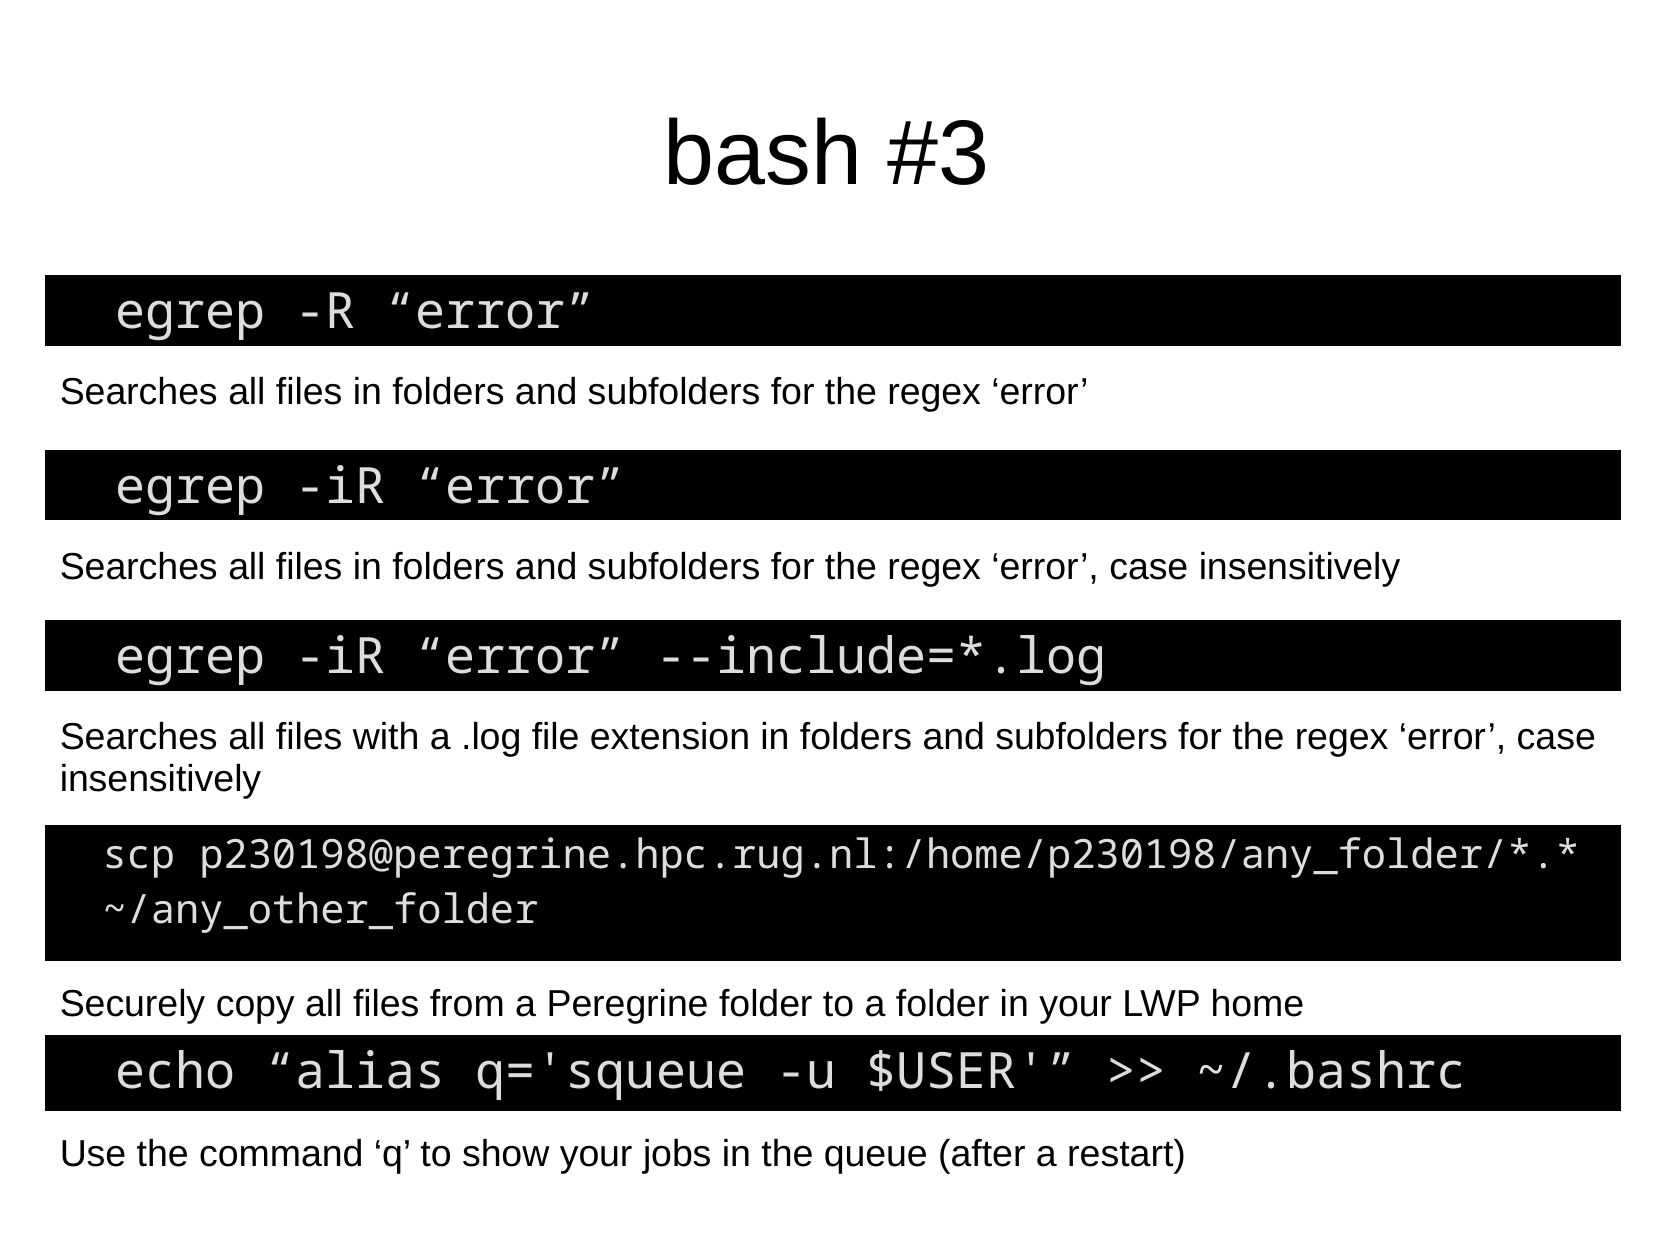

# bash #3
egrep -R “error”
Searches all files in folders and subfolders for the regex ‘error’
egrep -iR “error”
Searches all files in folders and subfolders for the regex ‘error’, case insensitively
egrep -iR “error” --include=*.log
Searches all files with a .log file extension in folders and subfolders for the regex ‘error’, case insensitively
scp p230198@peregrine.hpc.rug.nl:/home/p230198/any_folder/*.* ~/any_other_folder
Securely copy all files from a Peregrine folder to a folder in your LWP home
echo “alias q='squeue -u $USER'” >> ~/.bashrc
Use the command ‘q’ to show your jobs in the queue (after a restart)